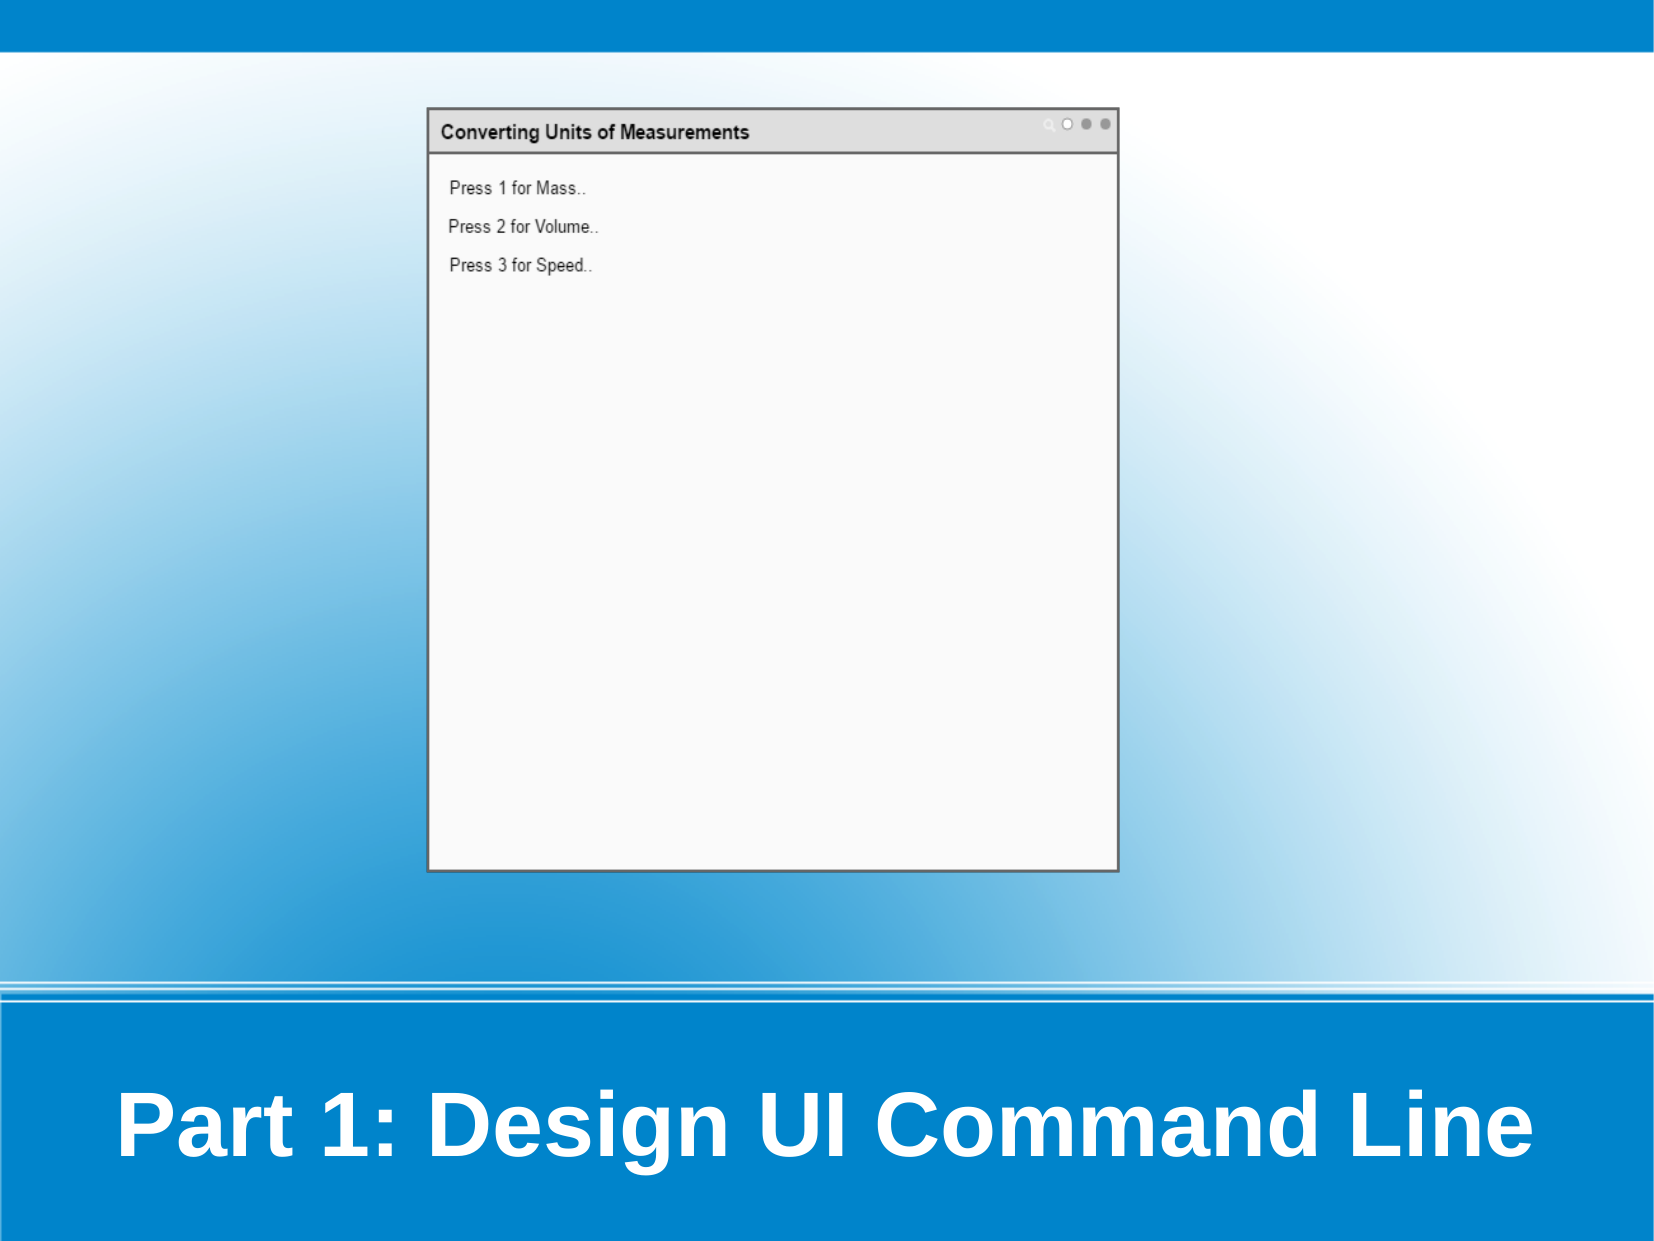

# Part 1: Design UI Command Line